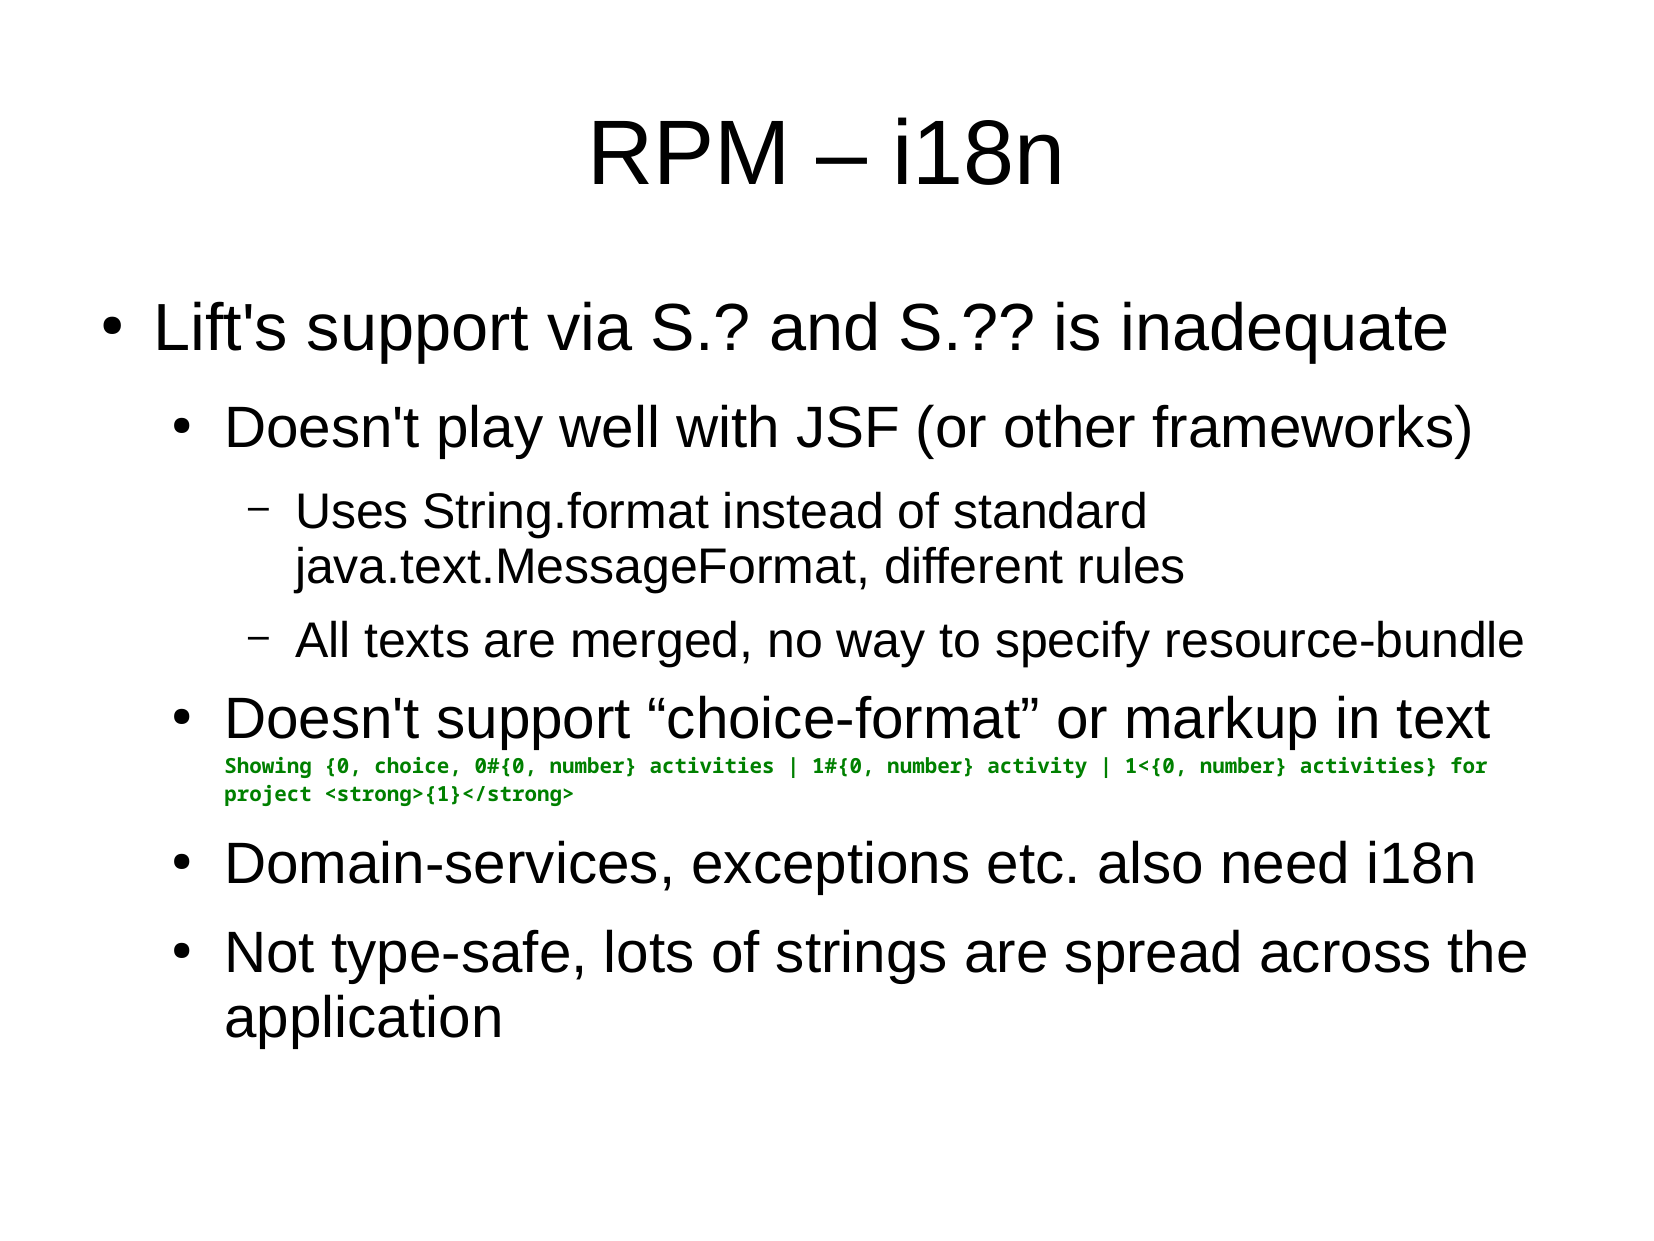

# RPM – i18n
Lift's support via S.? and S.?? is inadequate
Doesn't play well with JSF (or other frameworks)
Uses String.format instead of standard java.text.MessageFormat, different rules
All texts are merged, no way to specify resource-bundle
Doesn't support “choice-format” or markup in text
Showing {0, choice, 0#{0, number} activities | 1#{0, number} activity | 1<{0, number} activities} for project <strong>{1}</strong>
Domain-services, exceptions etc. also need i18n
Not type-safe, lots of strings are spread across the application